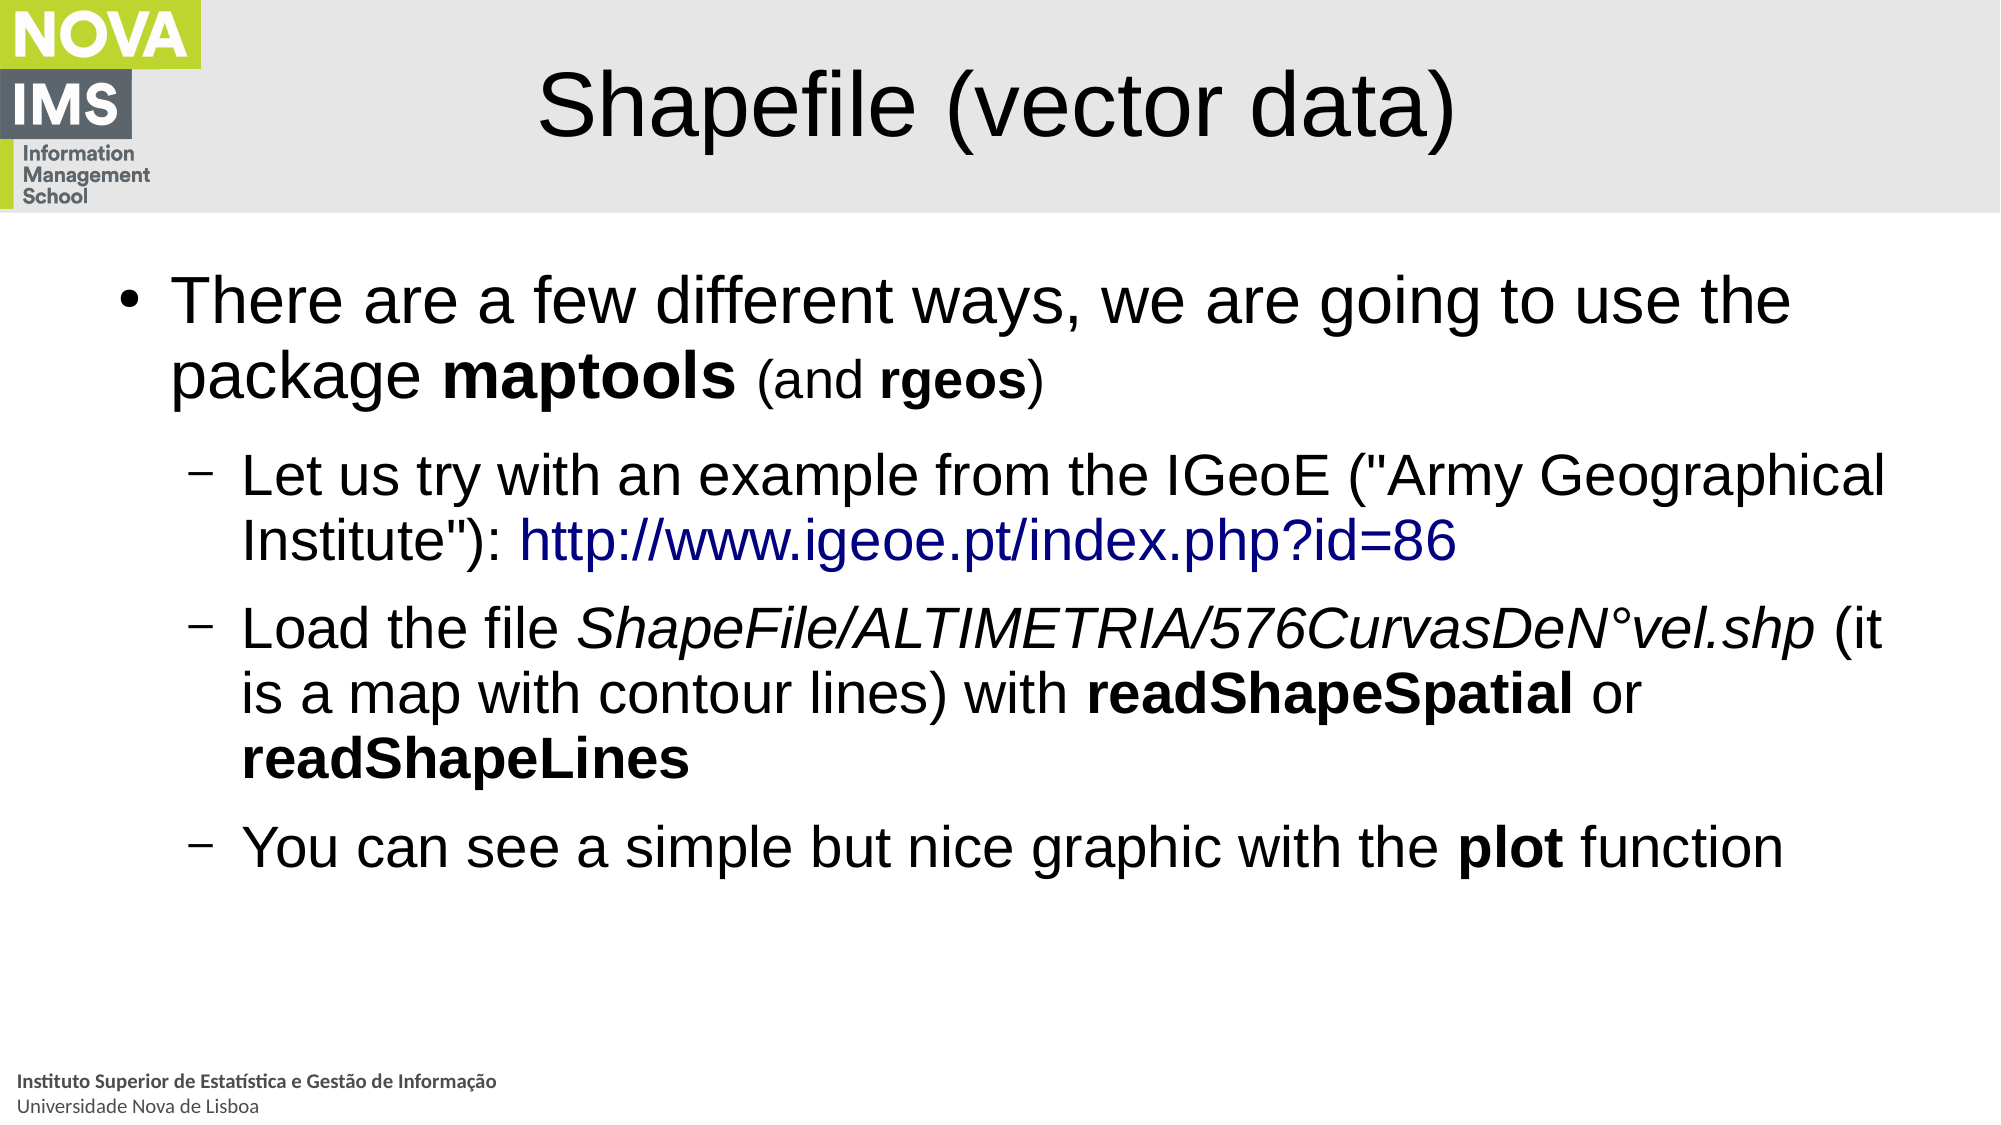

# Shapefile (vector data)
There are a few different ways, we are going to use the package maptools (and rgeos)
Let us try with an example from the IGeoE ("Army Geographical Institute"): http://www.igeoe.pt/index.php?id=86
Load the file ShapeFile/ALTIMETRIA/576CurvasDeN°vel.shp (it is a map with contour lines) with readShapeSpatial or readShapeLines
You can see a simple but nice graphic with the plot function